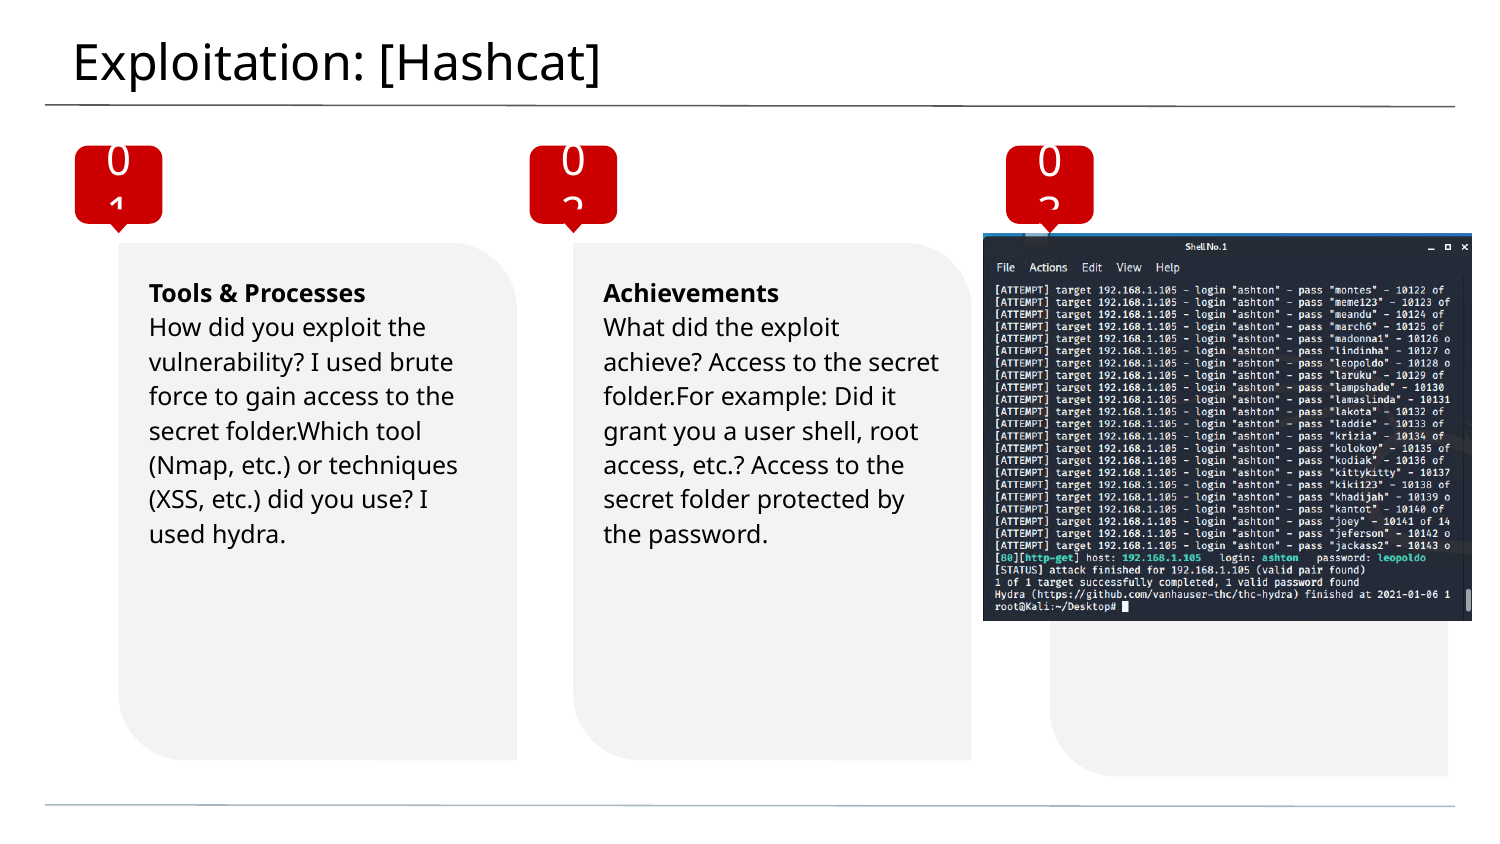

# Exploitation: [Hashcat]
01
02
03
Tools & Processes
How did you exploit the vulnerability? I used brute force to gain access to the secret folder.Which tool (Nmap, etc.) or techniques (XSS, etc.) did you use? I used hydra.
Achievements
What did the exploit achieve? Access to the secret folder.For example: Did it grant you a user shell, root access, etc.? Access to the secret folder protected by the password.
[INSERT: screenshot or command output illustrating the exploit.]